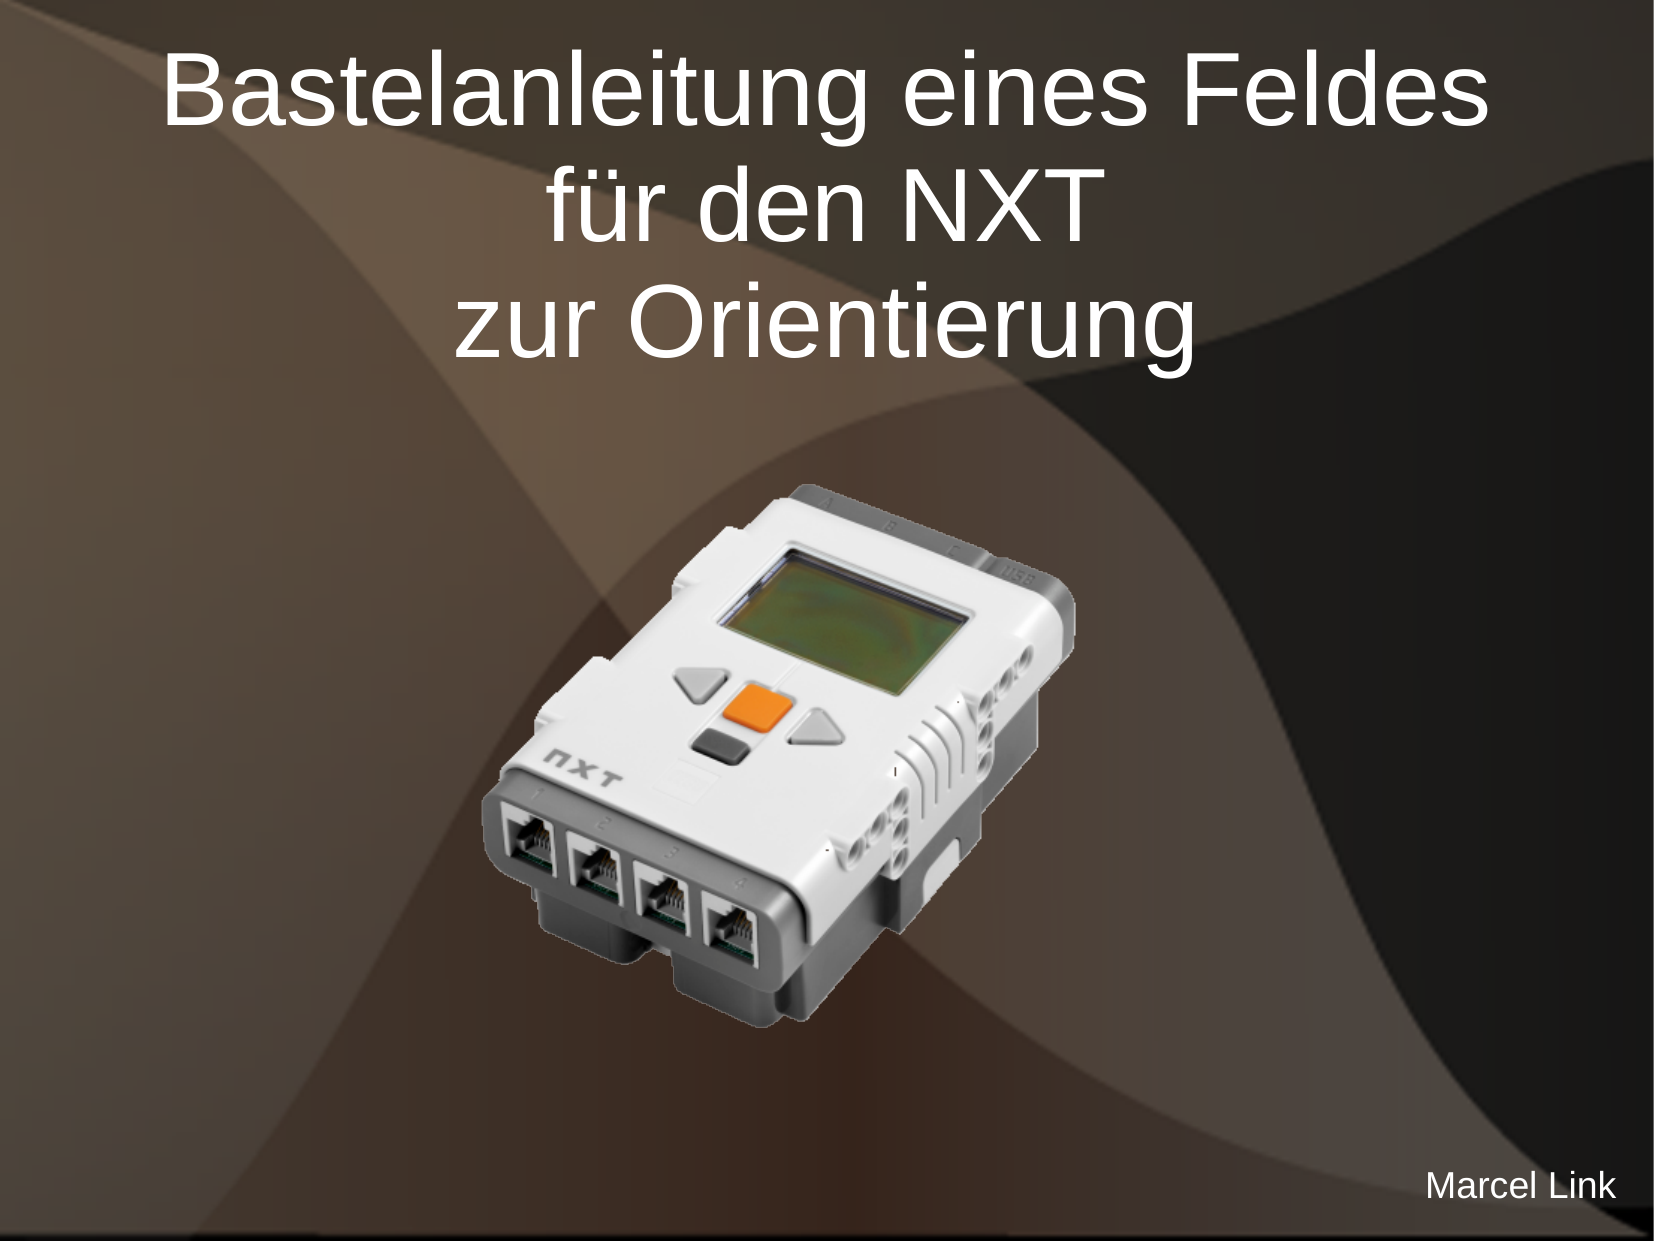

Bastelanleitung eines Feldes
für den NXT
zur Orientierung
Marcel Link